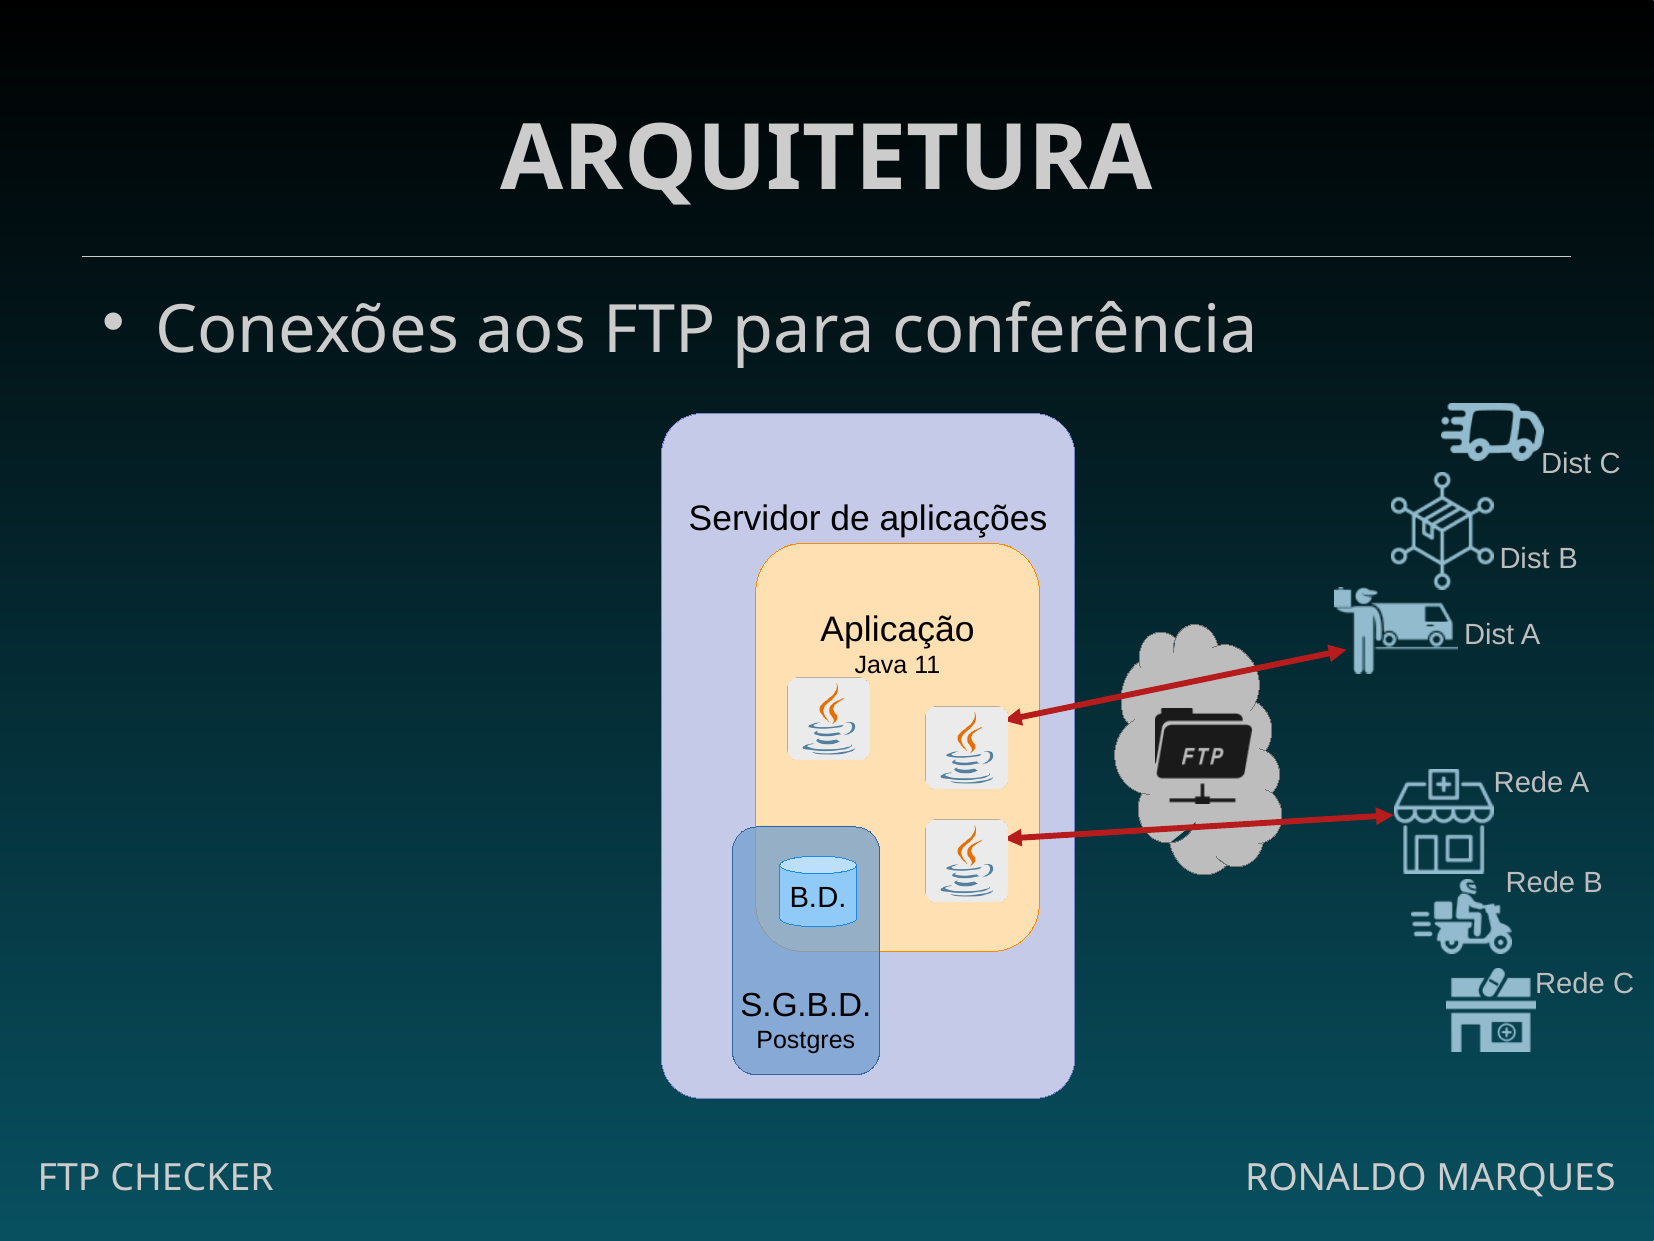

ARQUITETURA
Conexões aos FTP para conferência
Servidor de aplicações
Heroku
Dist C
Dist B
Aplicação
Java 11
Dist A
Rede A
S.G.B.D.
Postgres
B.D.
Rede B
Rede C
FTP CHECKER
RONALDO MARQUES